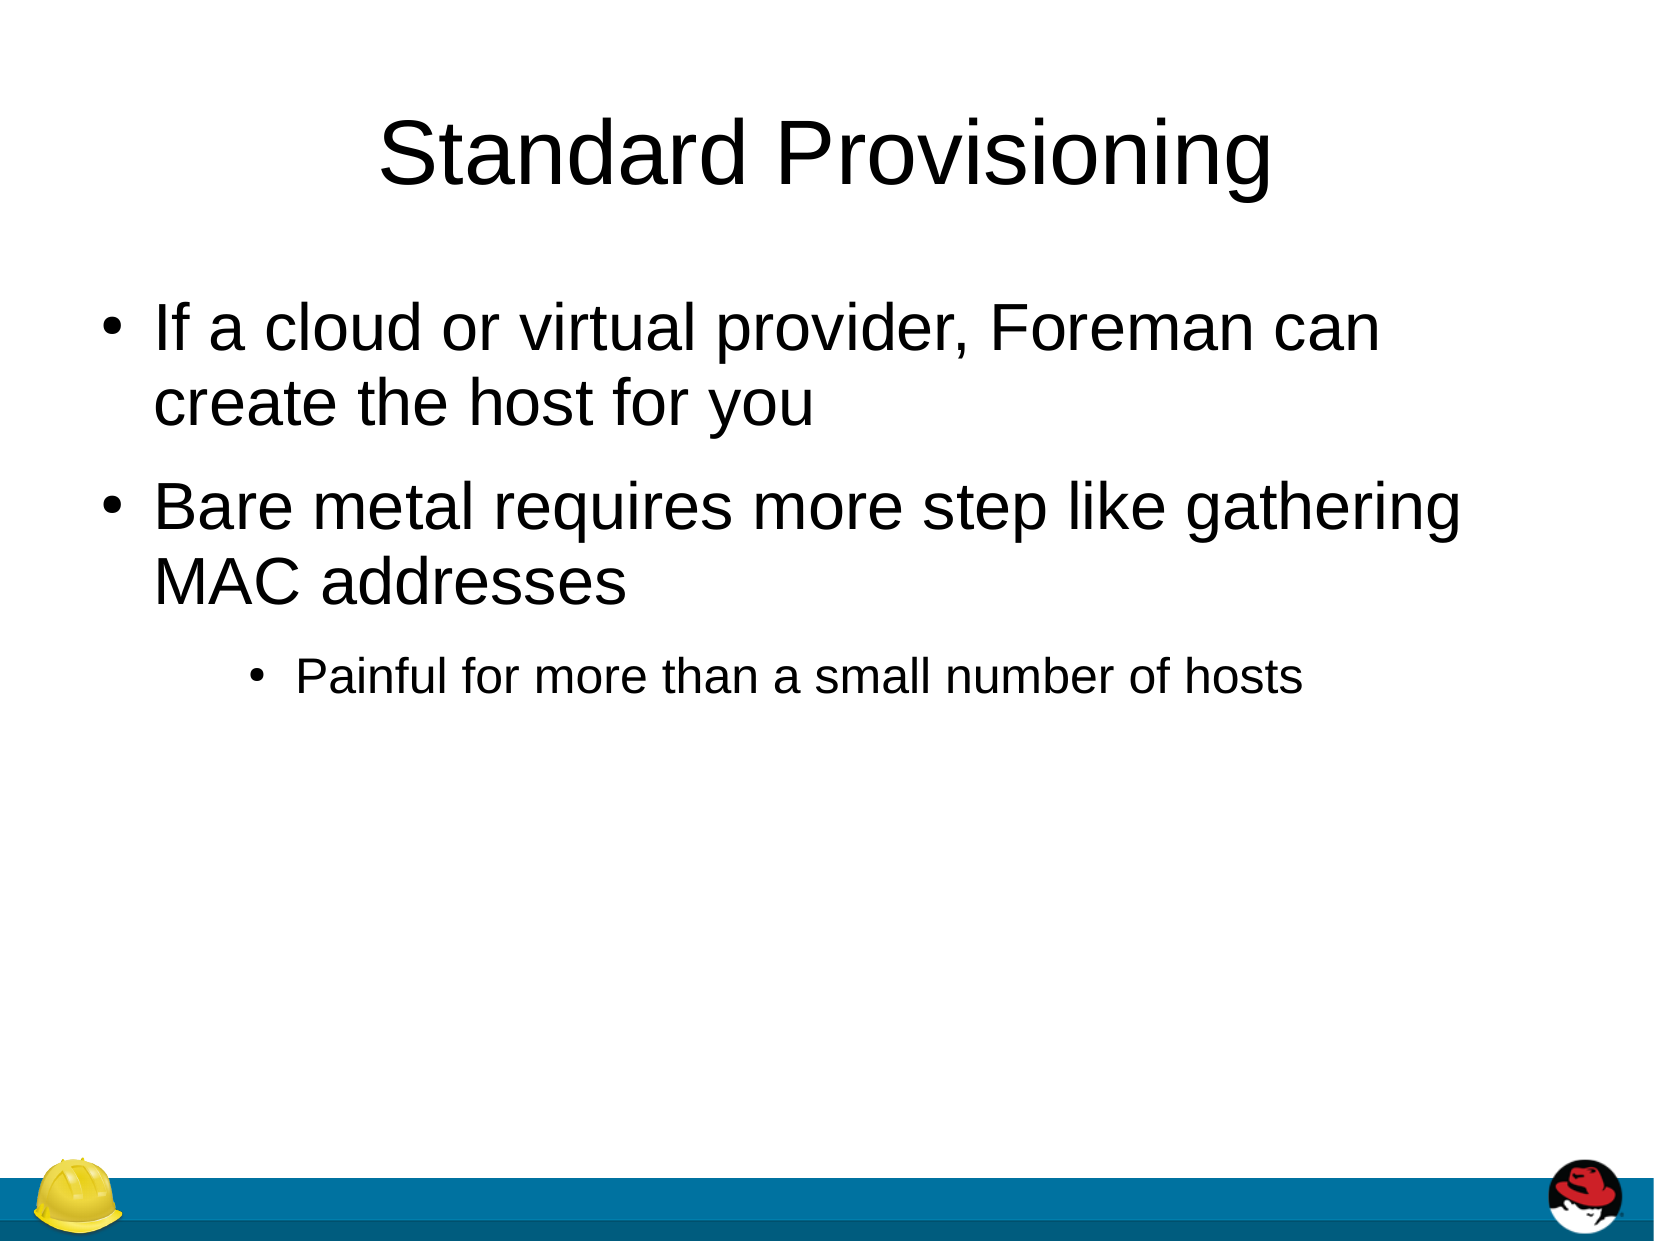

# Standard Provisioning
If a cloud or virtual provider, Foreman can create the host for you
Bare metal requires more step like gathering MAC addresses
Painful for more than a small number of hosts